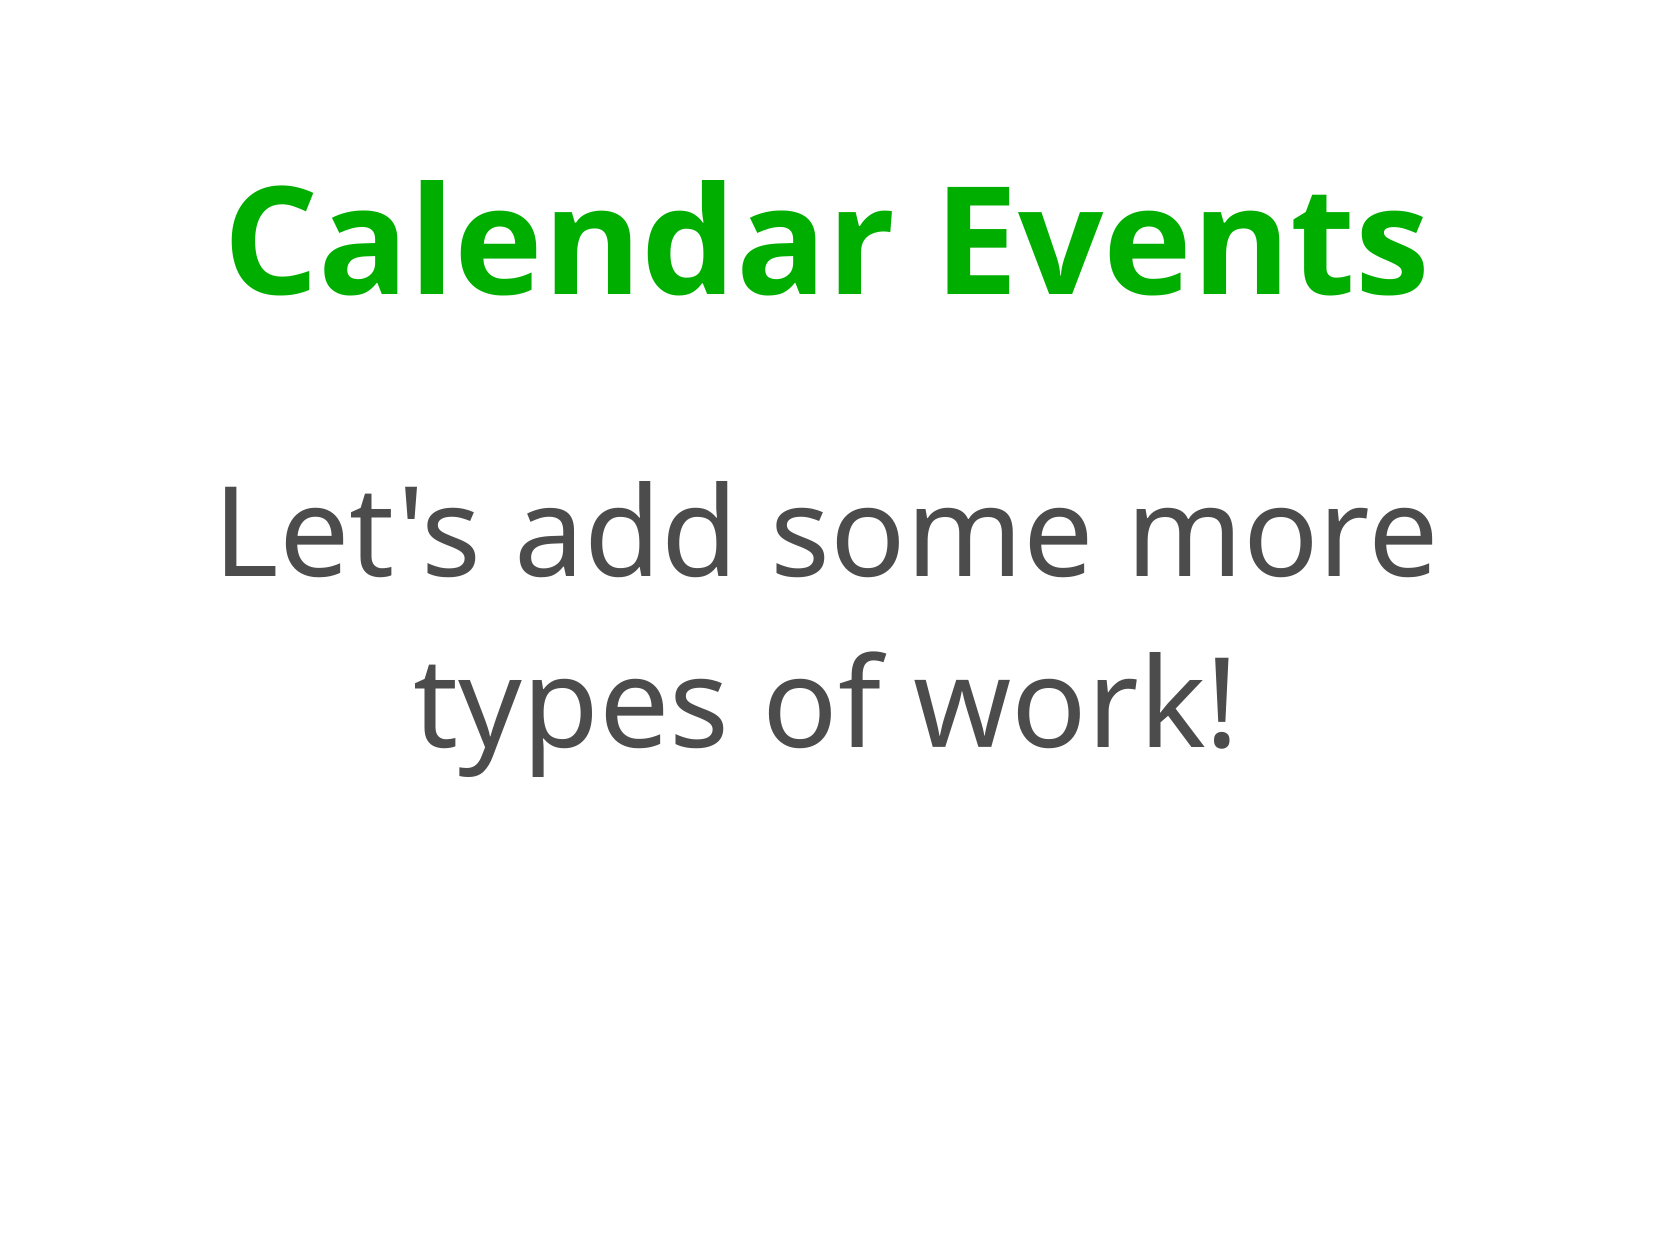

# Calendar Events
Let's add some more types of work!